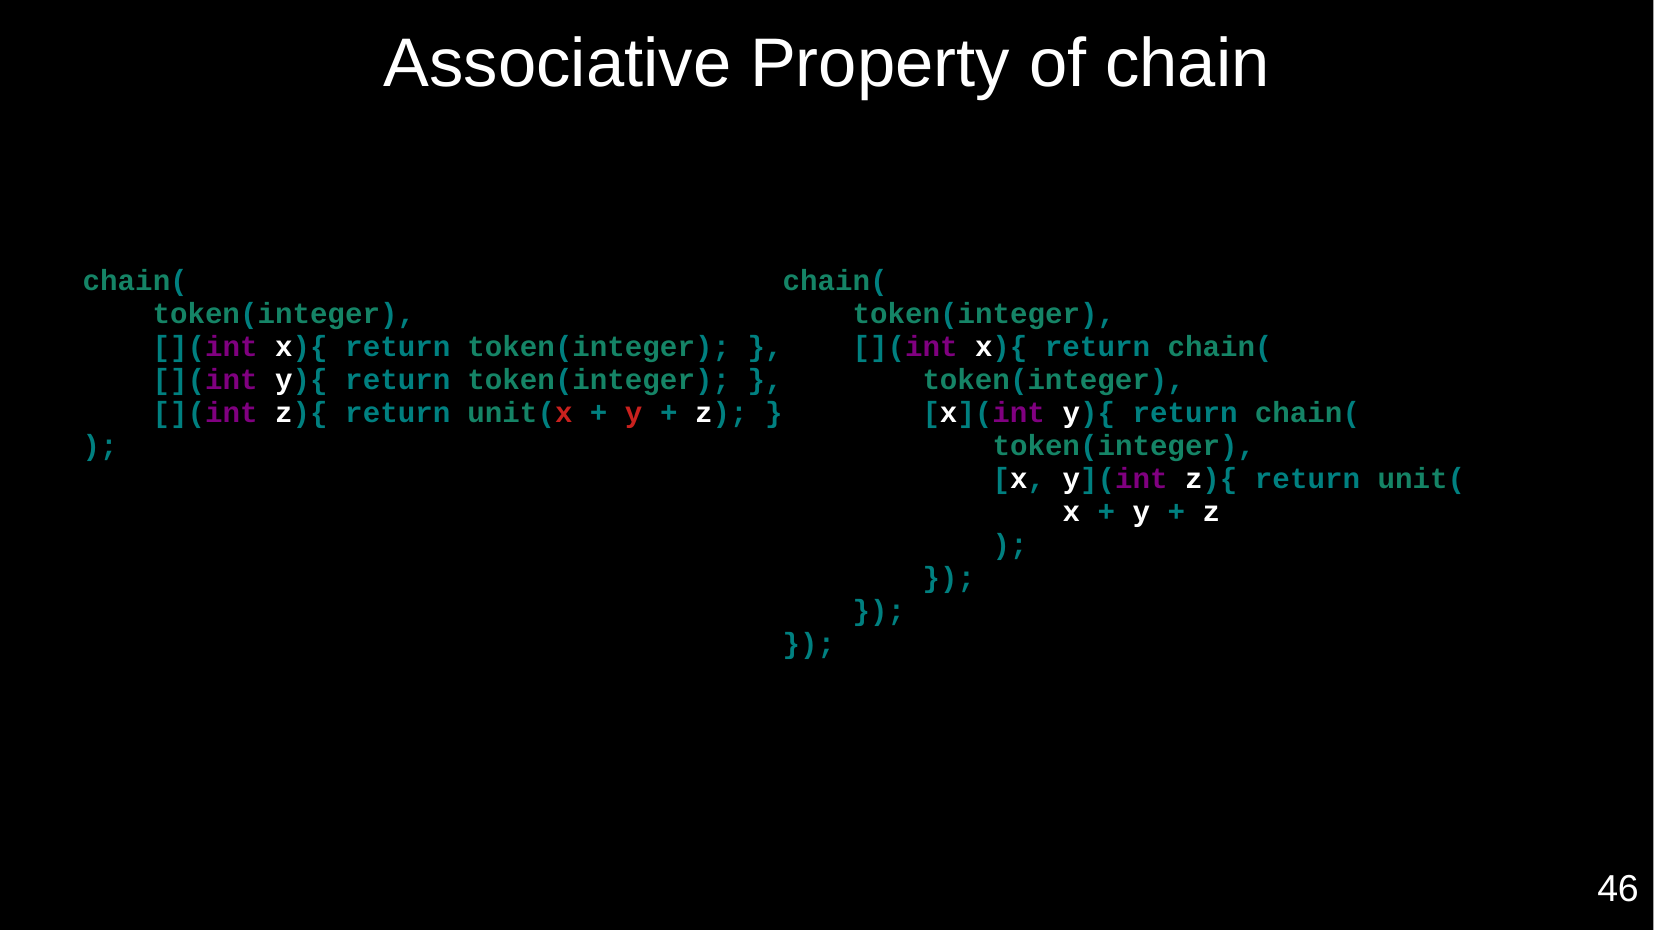

Associative Property of chain
# chain( chain(
 token(integer), token(integer),
 [](int x){ return token(integer); }, [](int x){ return chain(
 [](int y){ return token(integer); }, token(integer),
 [](int z){ return unit(x + y + z); } [x](int y){ return chain(
); token(integer),
 [x, y](int z){ return unit(
 x + y + z
 );
 });
 });
 });